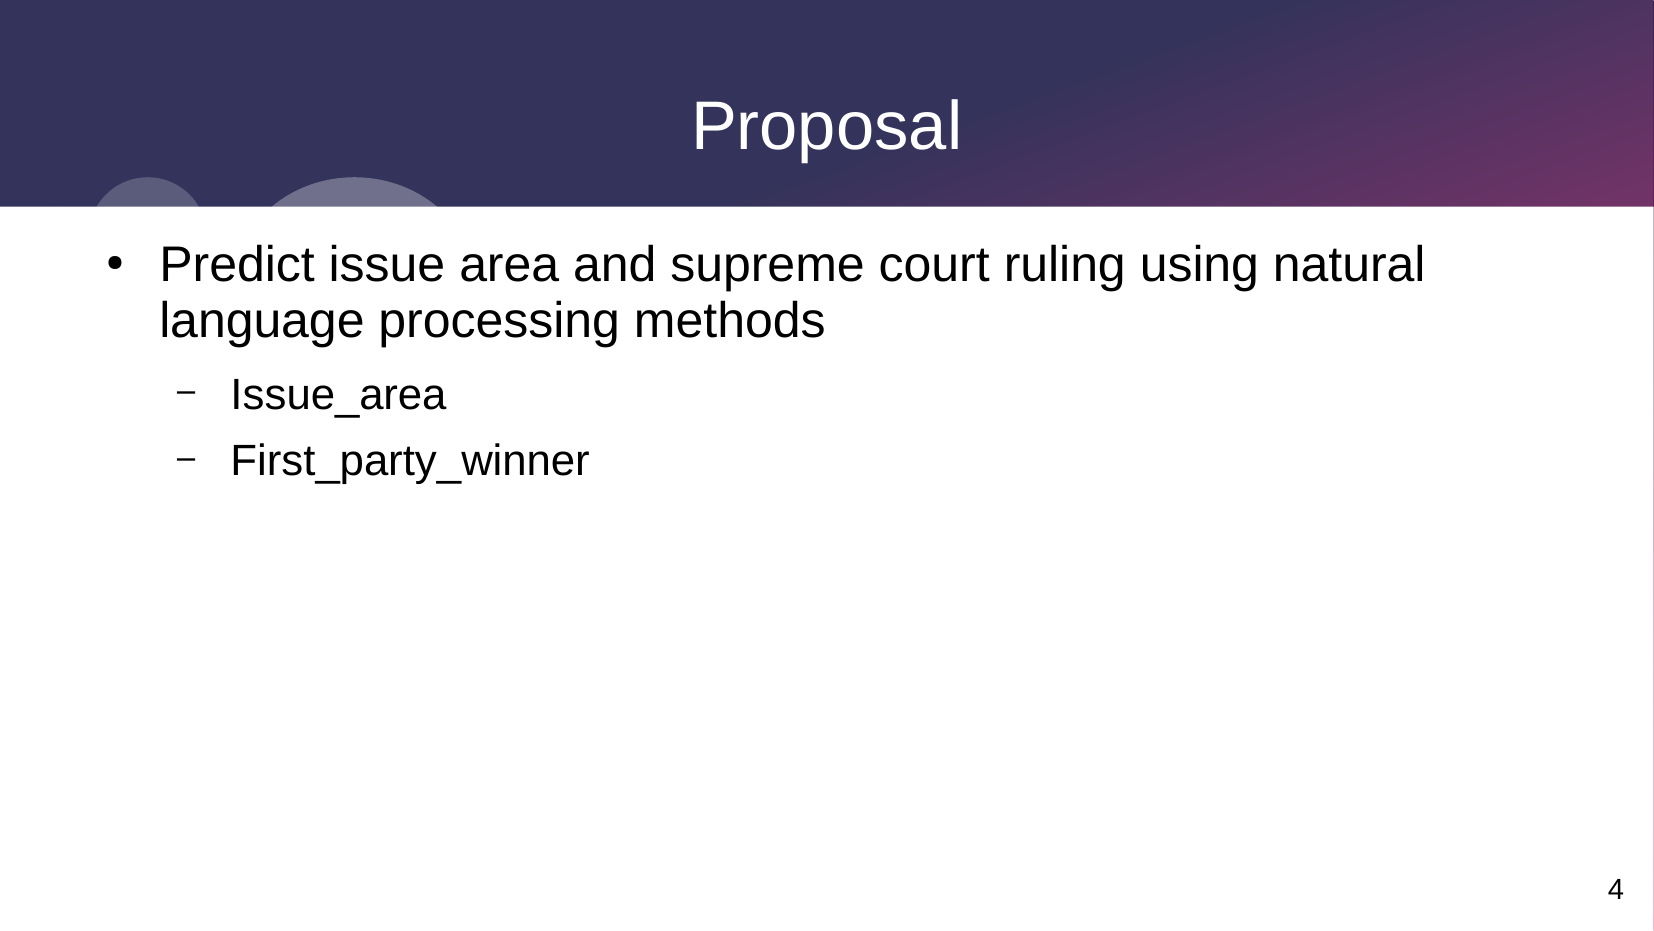

# Proposal
Predict issue area and supreme court ruling using natural language processing methods
Issue_area
First_party_winner